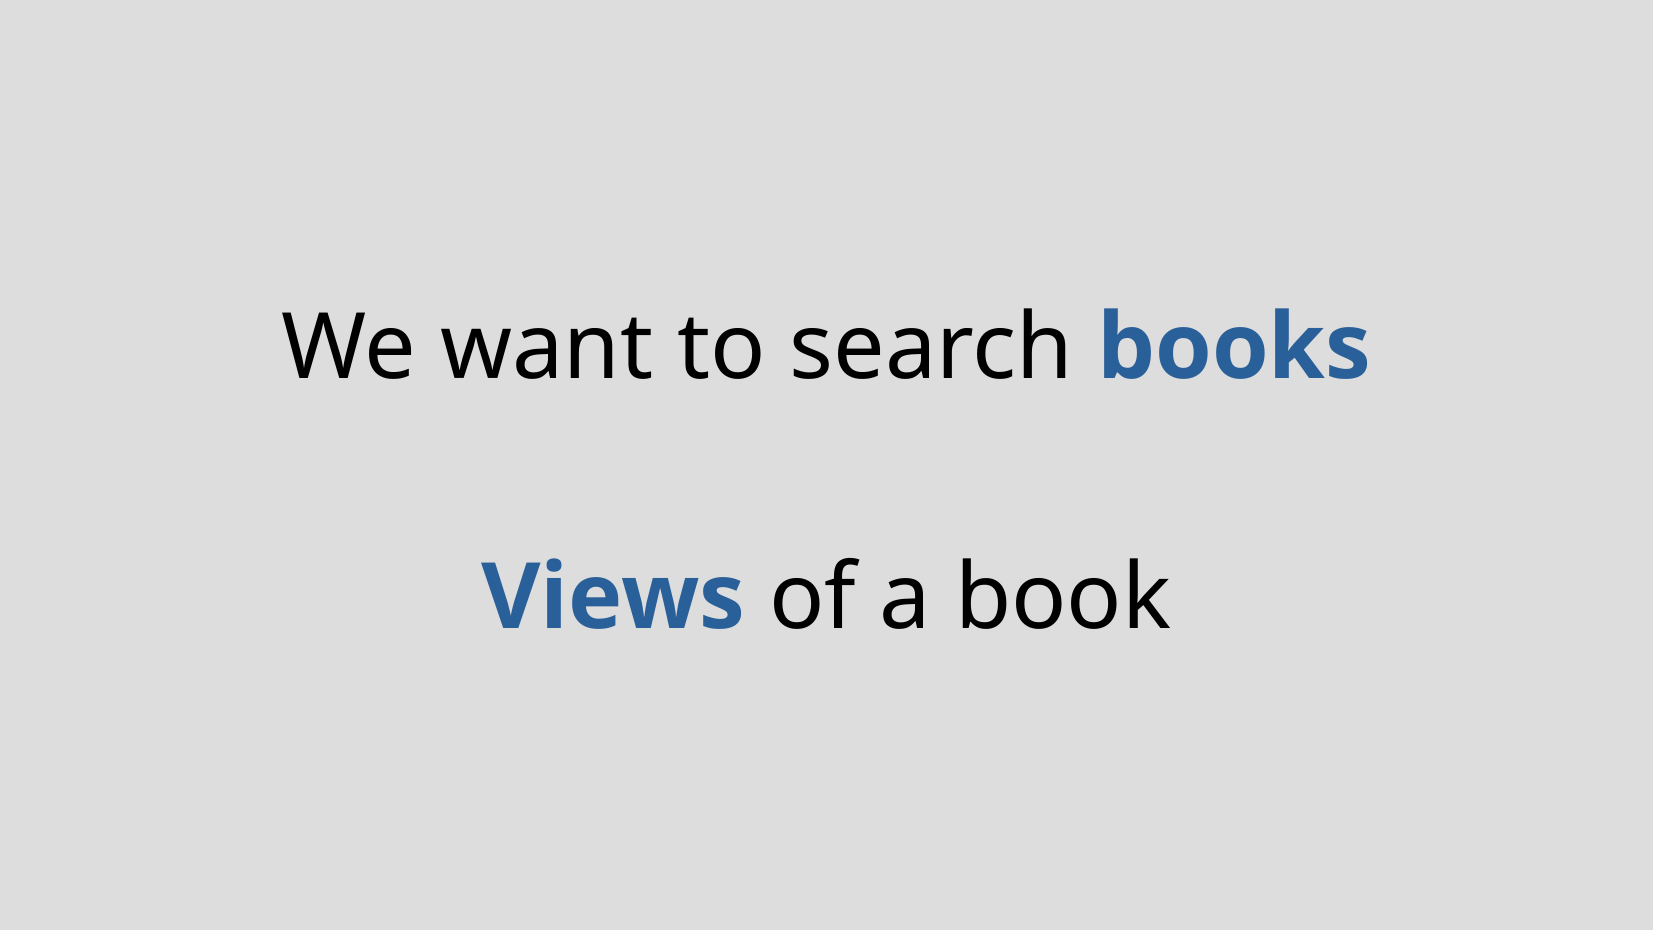

# We want to search books
Views of a book